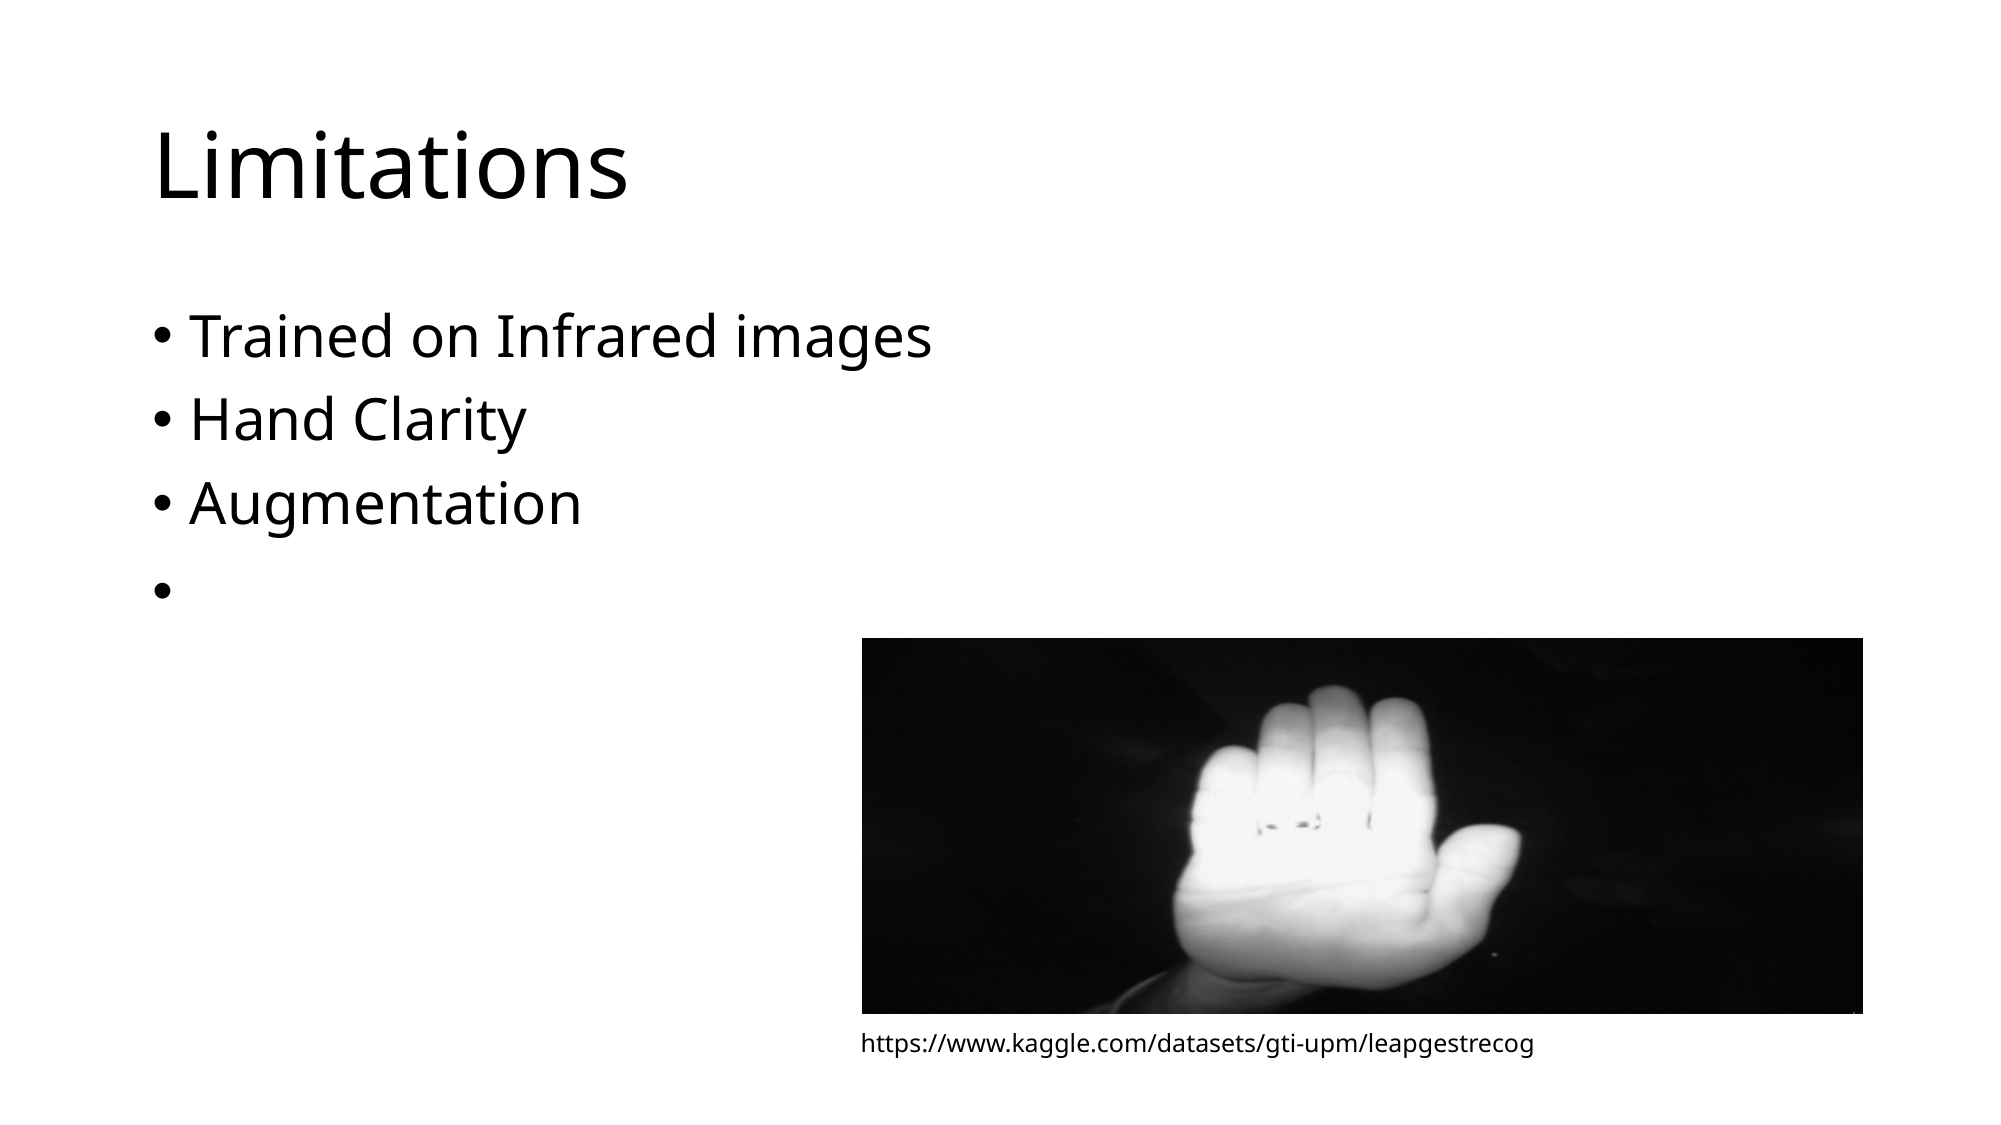

# Limitations
Trained on Infrared images
Hand Clarity
Augmentation
https://www.kaggle.com/datasets/gti-upm/leapgestrecog